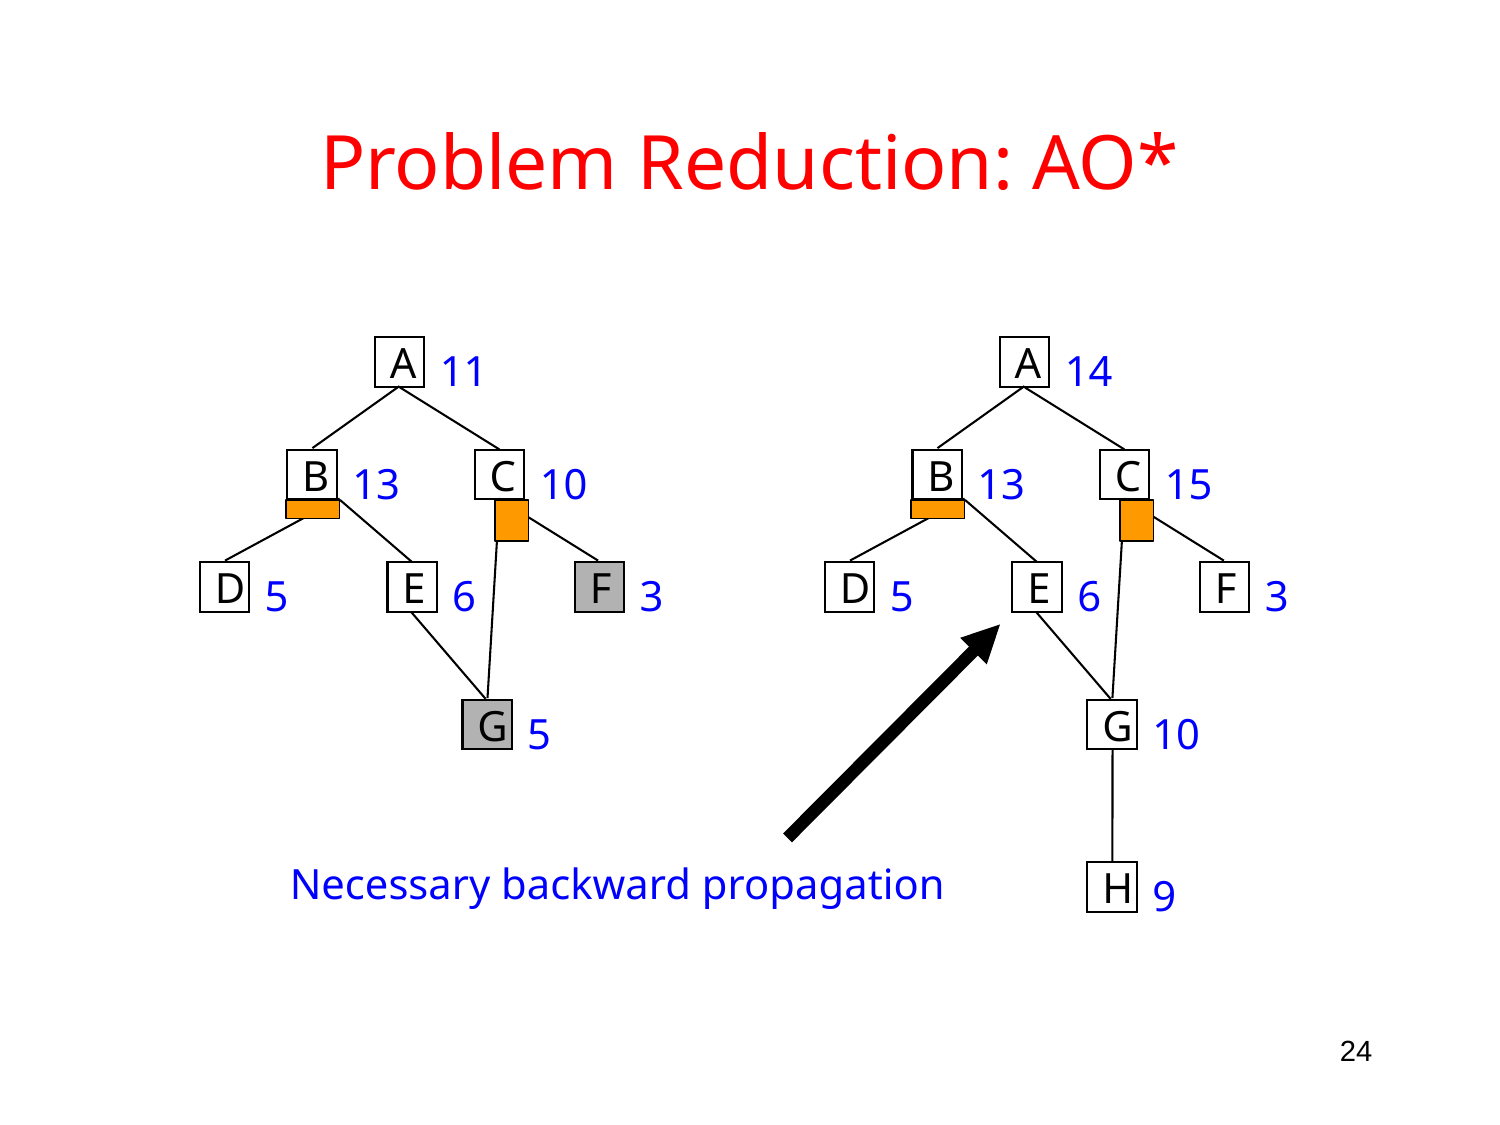

Problem Reduction: AO*
A
11
A
14
B
13
C
10
B
13
C
15
D
5
E
6
F
3
D
5
E
6
F
3
G
5
G
10
Necessary backward propagation
H
9